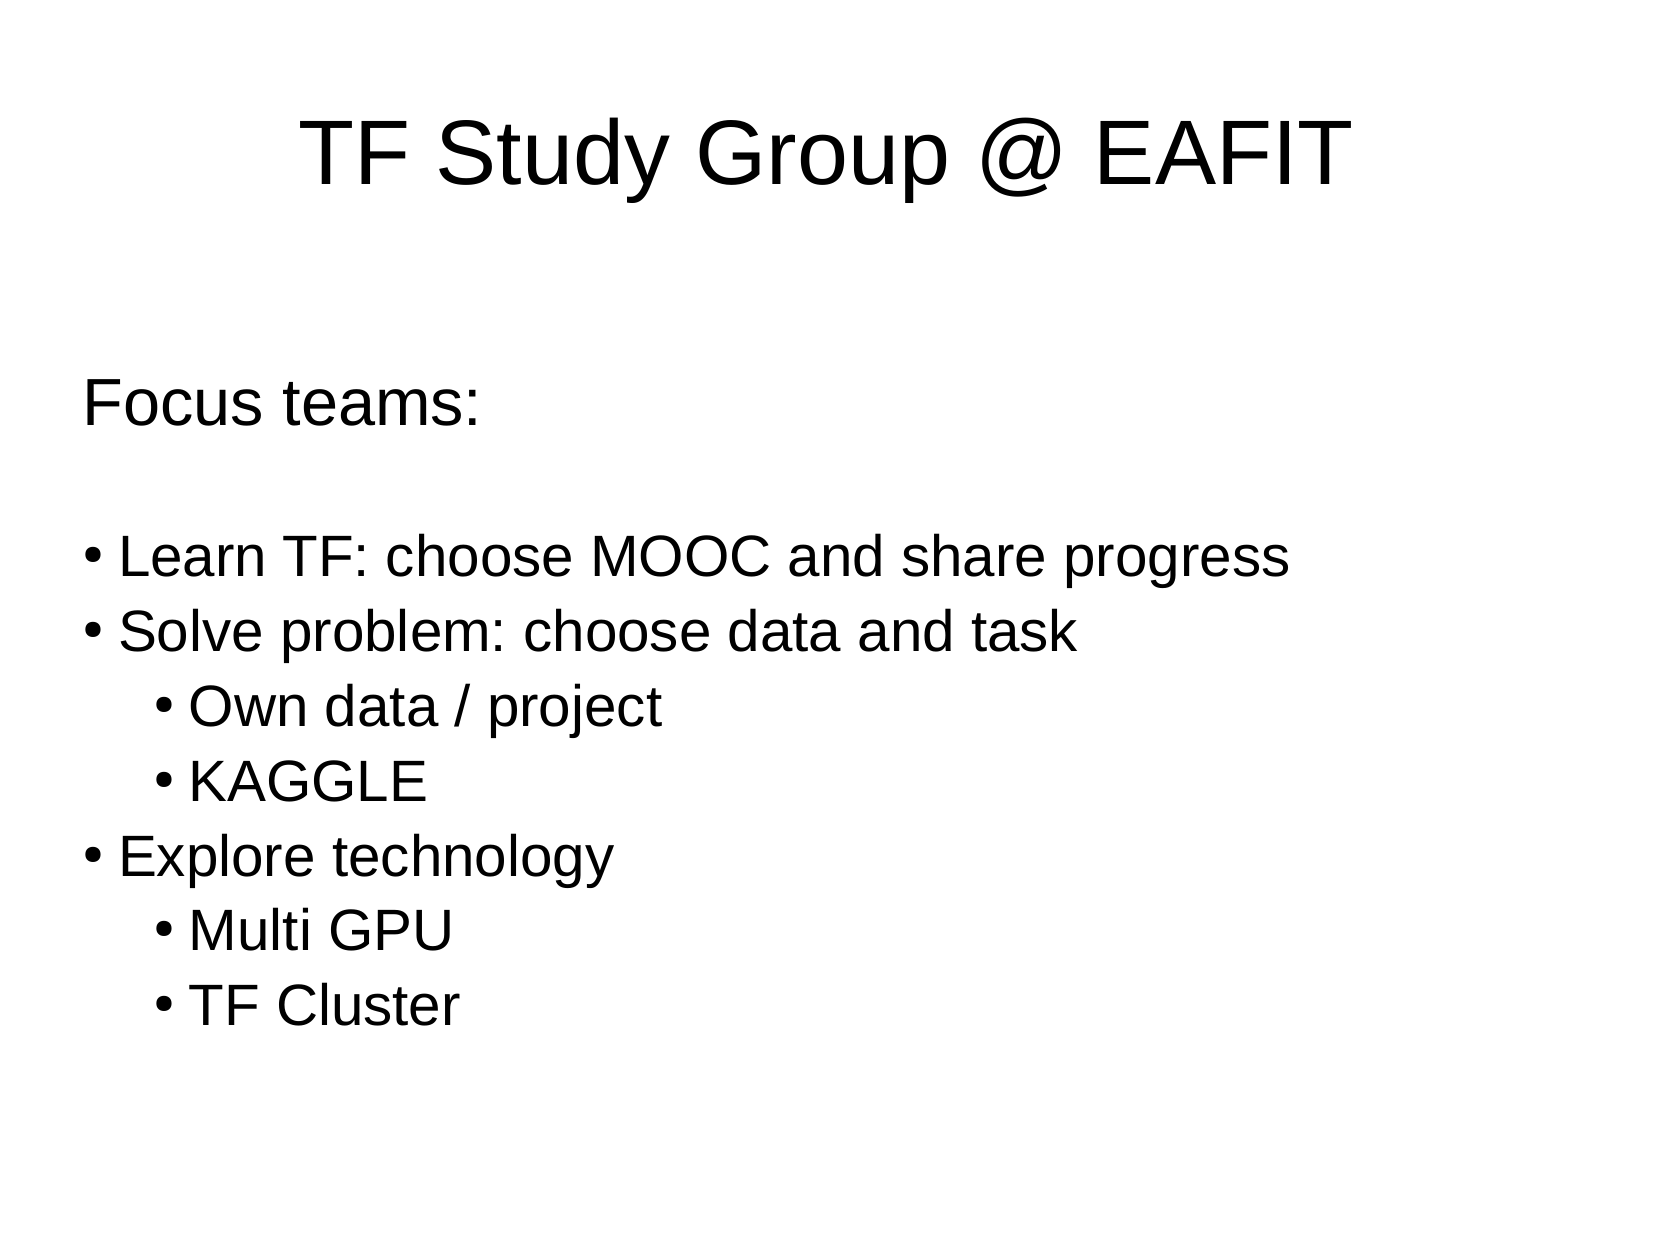

# TF Study Group @ EAFIT
Focus teams:
Learn TF: choose MOOC and share progress
Solve problem: choose data and task
Own data / project
KAGGLE
Explore technology
Multi GPU
TF Cluster